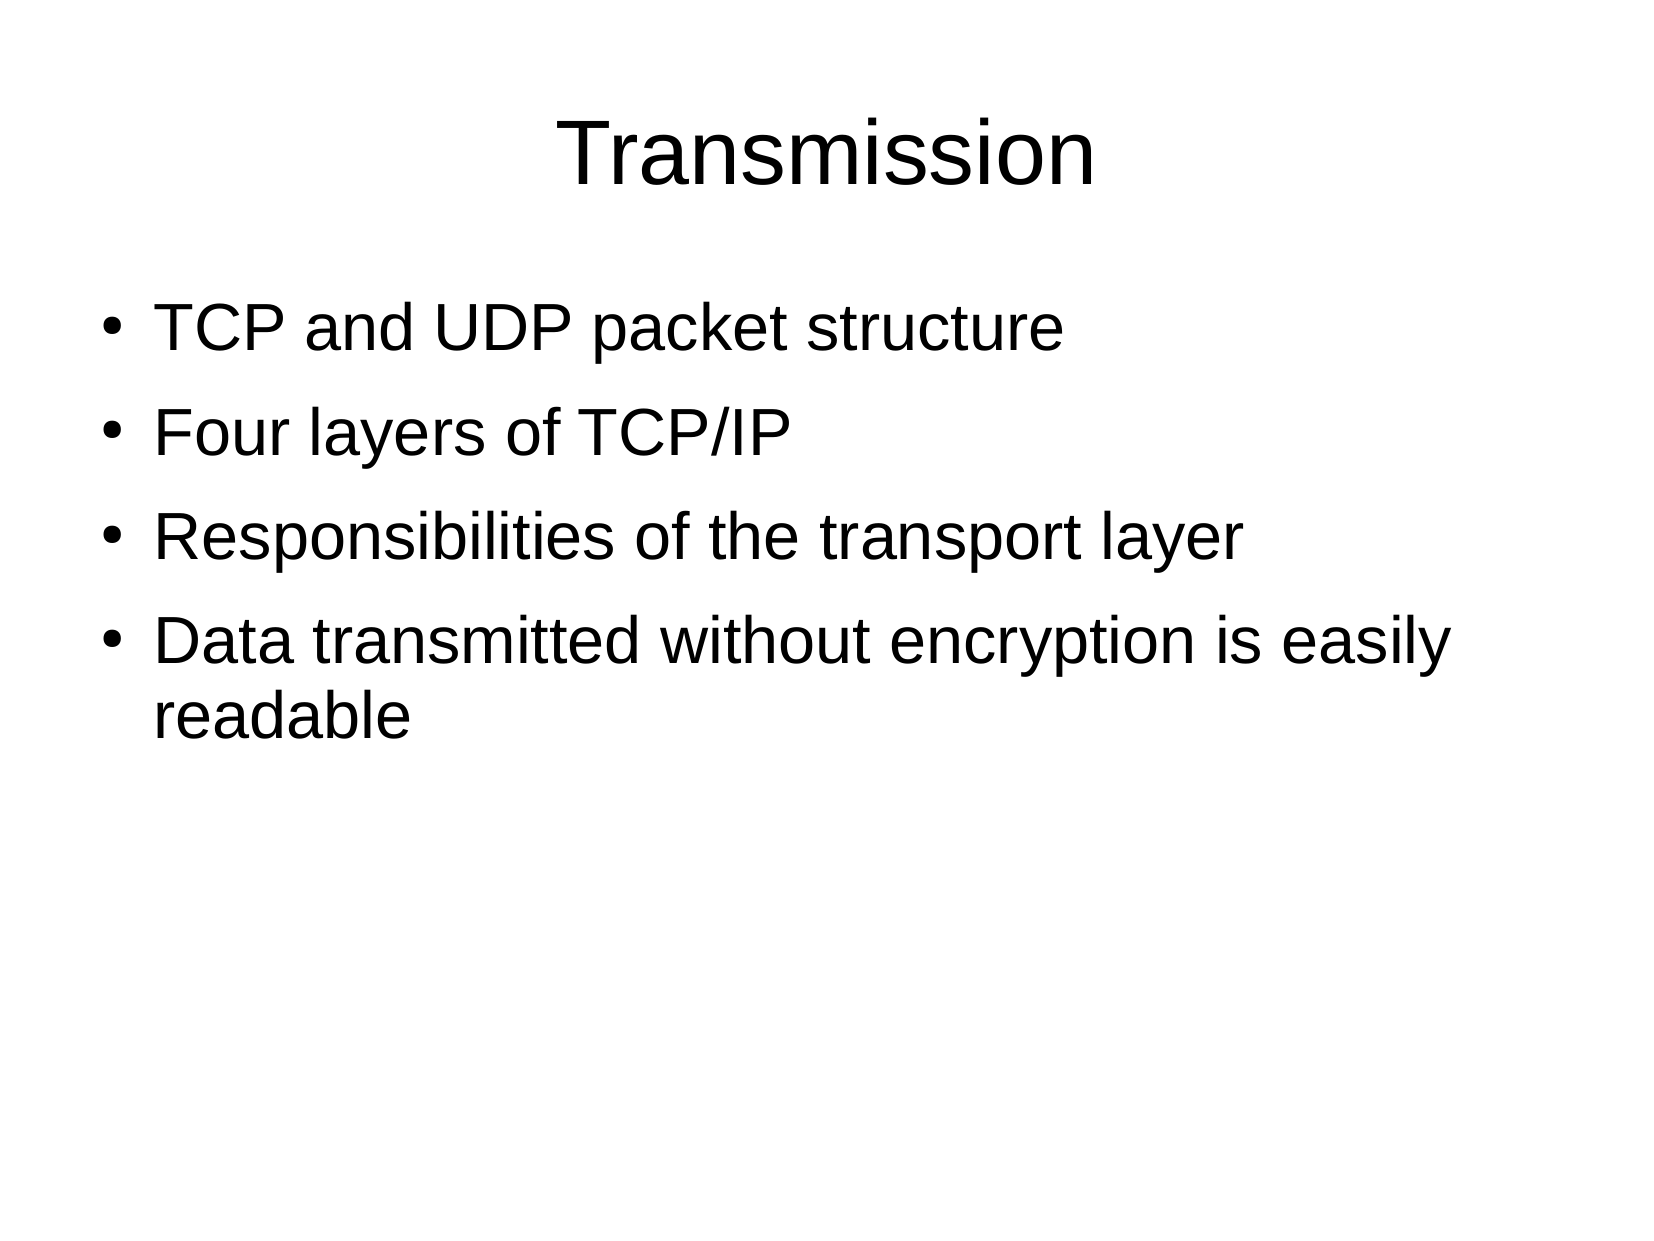

# Transmission
TCP and UDP packet structure
Four layers of TCP/IP
Responsibilities of the transport layer
Data transmitted without encryption is easily readable